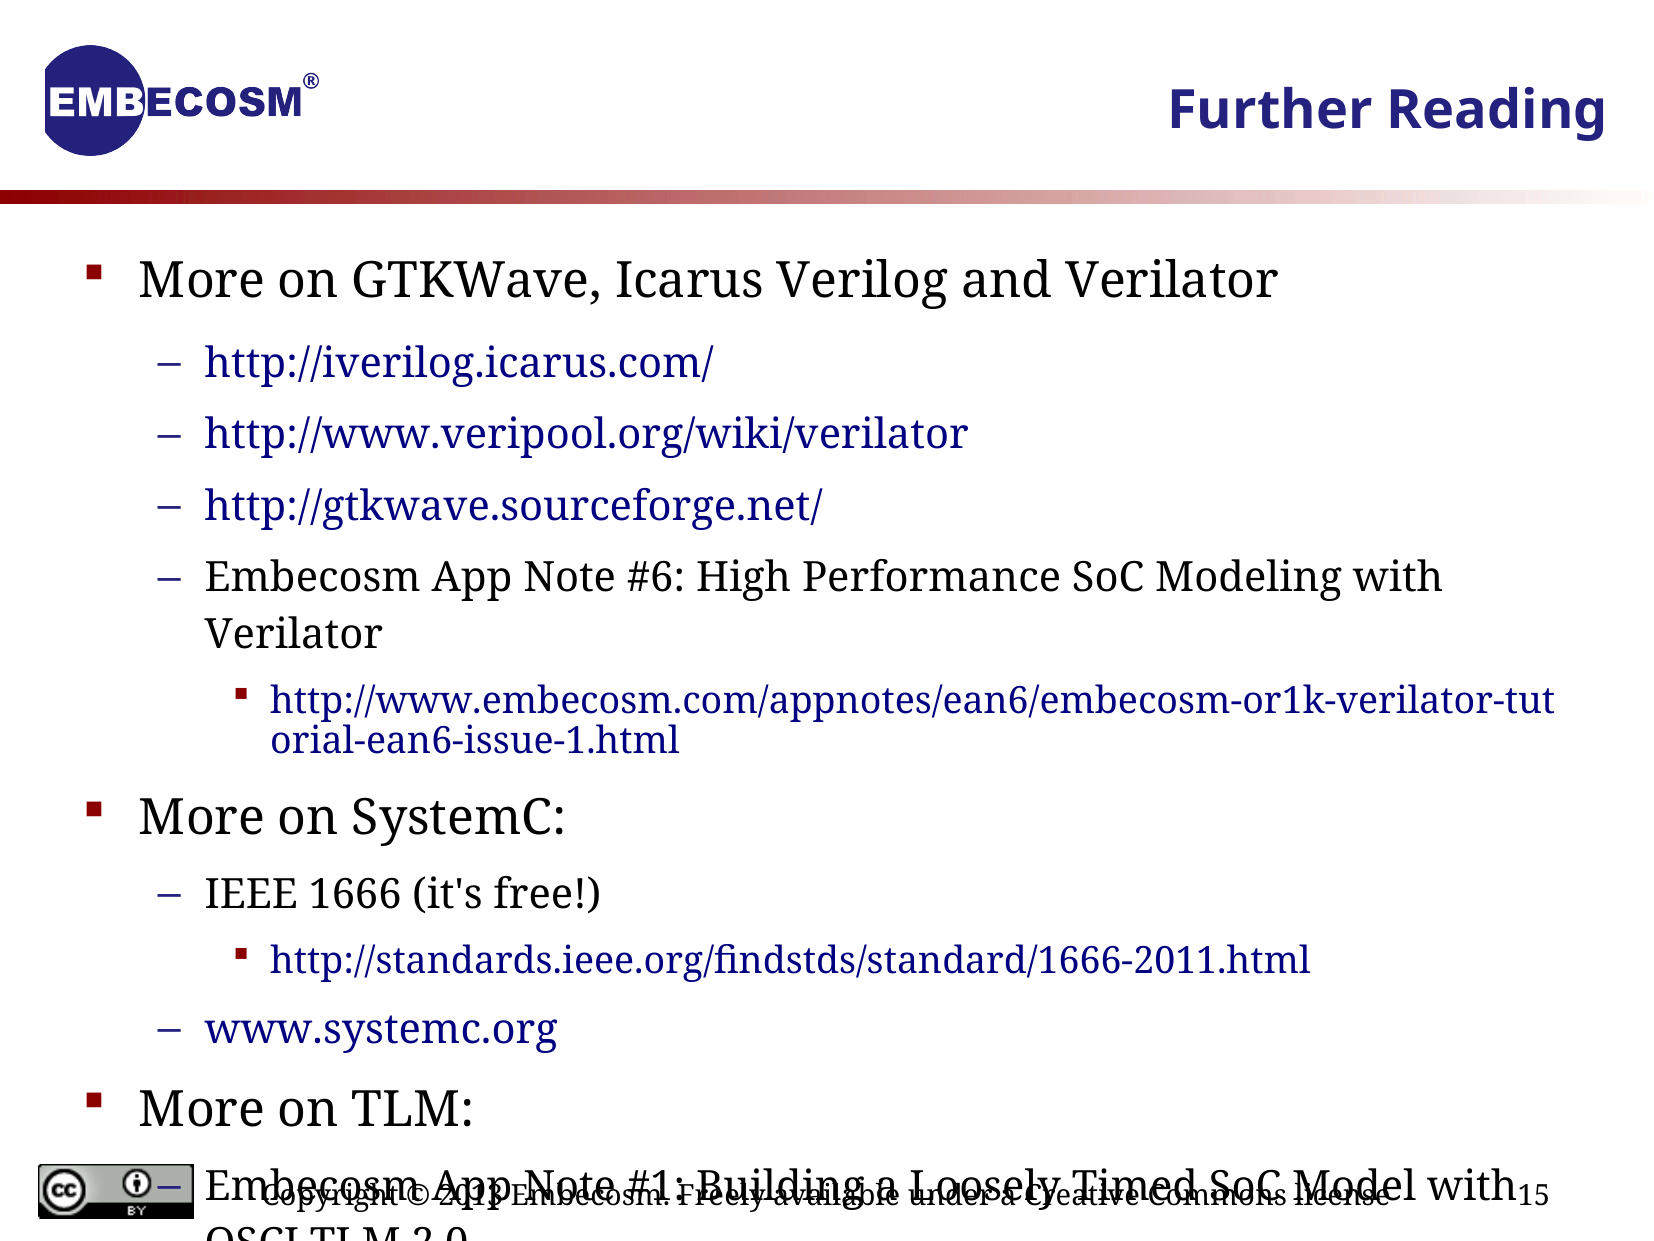

# Further Reading
More on GTKWave, Icarus Verilog and Verilator
http://iverilog.icarus.com/
http://www.veripool.org/wiki/verilator
http://gtkwave.sourceforge.net/
Embecosm App Note #6: High Performance SoC Modeling with Verilator
http://www.embecosm.com/appnotes/ean6/embecosm-or1k-verilator-tutorial-ean6-issue-1.html
More on SystemC:
IEEE 1666 (it's free!)
http://standards.ieee.org/findstds/standard/1666-2011.html
www.systemc.org
More on TLM:
Embecosm App Note #1: Building a Loosely Timed SoC Model with OSCI TLM 2.0
http://www.embecosm.com/appnotes/ean1/ean1-tlm2-or1ksim-2.0.html
Copyright © 2013 Embecosm. Freely available under a Creative Commons license
15